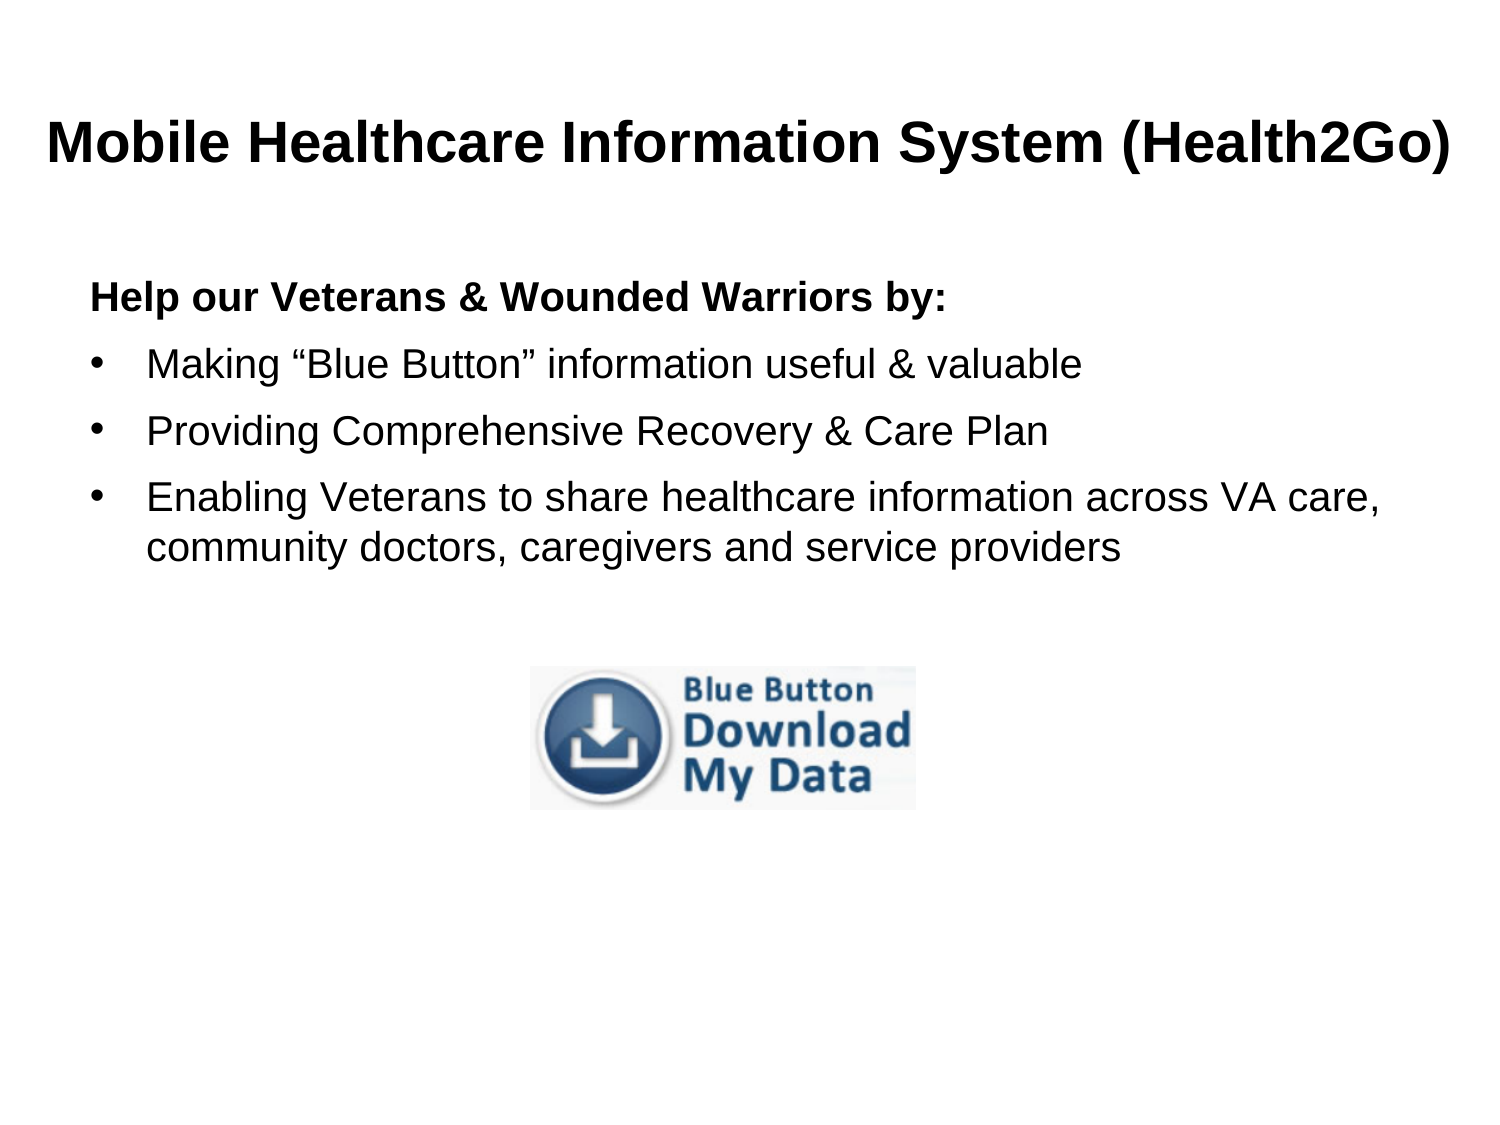

# Mobile Healthcare Information System (Health2Go)
Help our Veterans & Wounded Warriors by:
Making “Blue Button” information useful & valuable
Providing Comprehensive Recovery & Care Plan
Enabling Veterans to share healthcare information across VA care, community doctors, caregivers and service providers